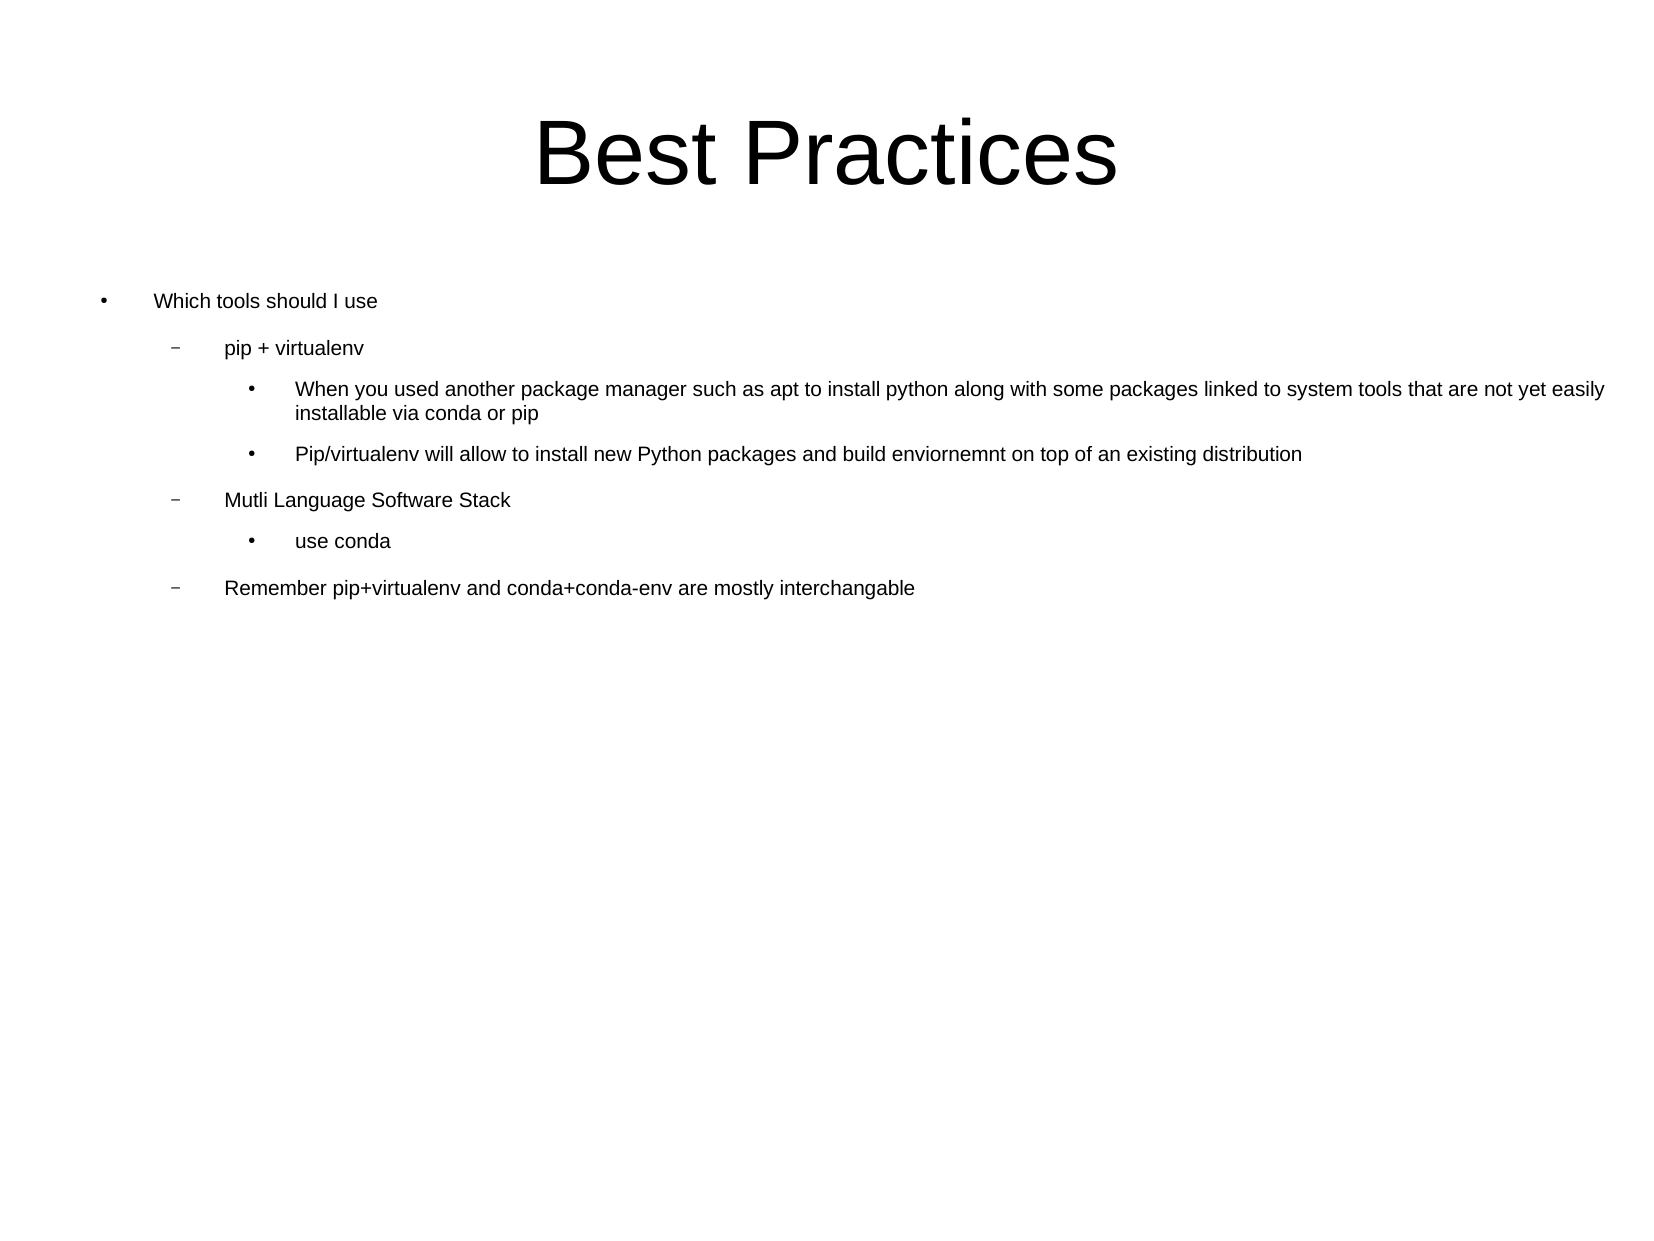

# Best Practices
Which tools should I use
pip + virtualenv
When you used another package manager such as apt to install python along with some packages linked to system tools that are not yet easily installable via conda or pip
Pip/virtualenv will allow to install new Python packages and build enviornemnt on top of an existing distribution
Mutli Language Software Stack
use conda
Remember pip+virtualenv and conda+conda-env are mostly interchangable